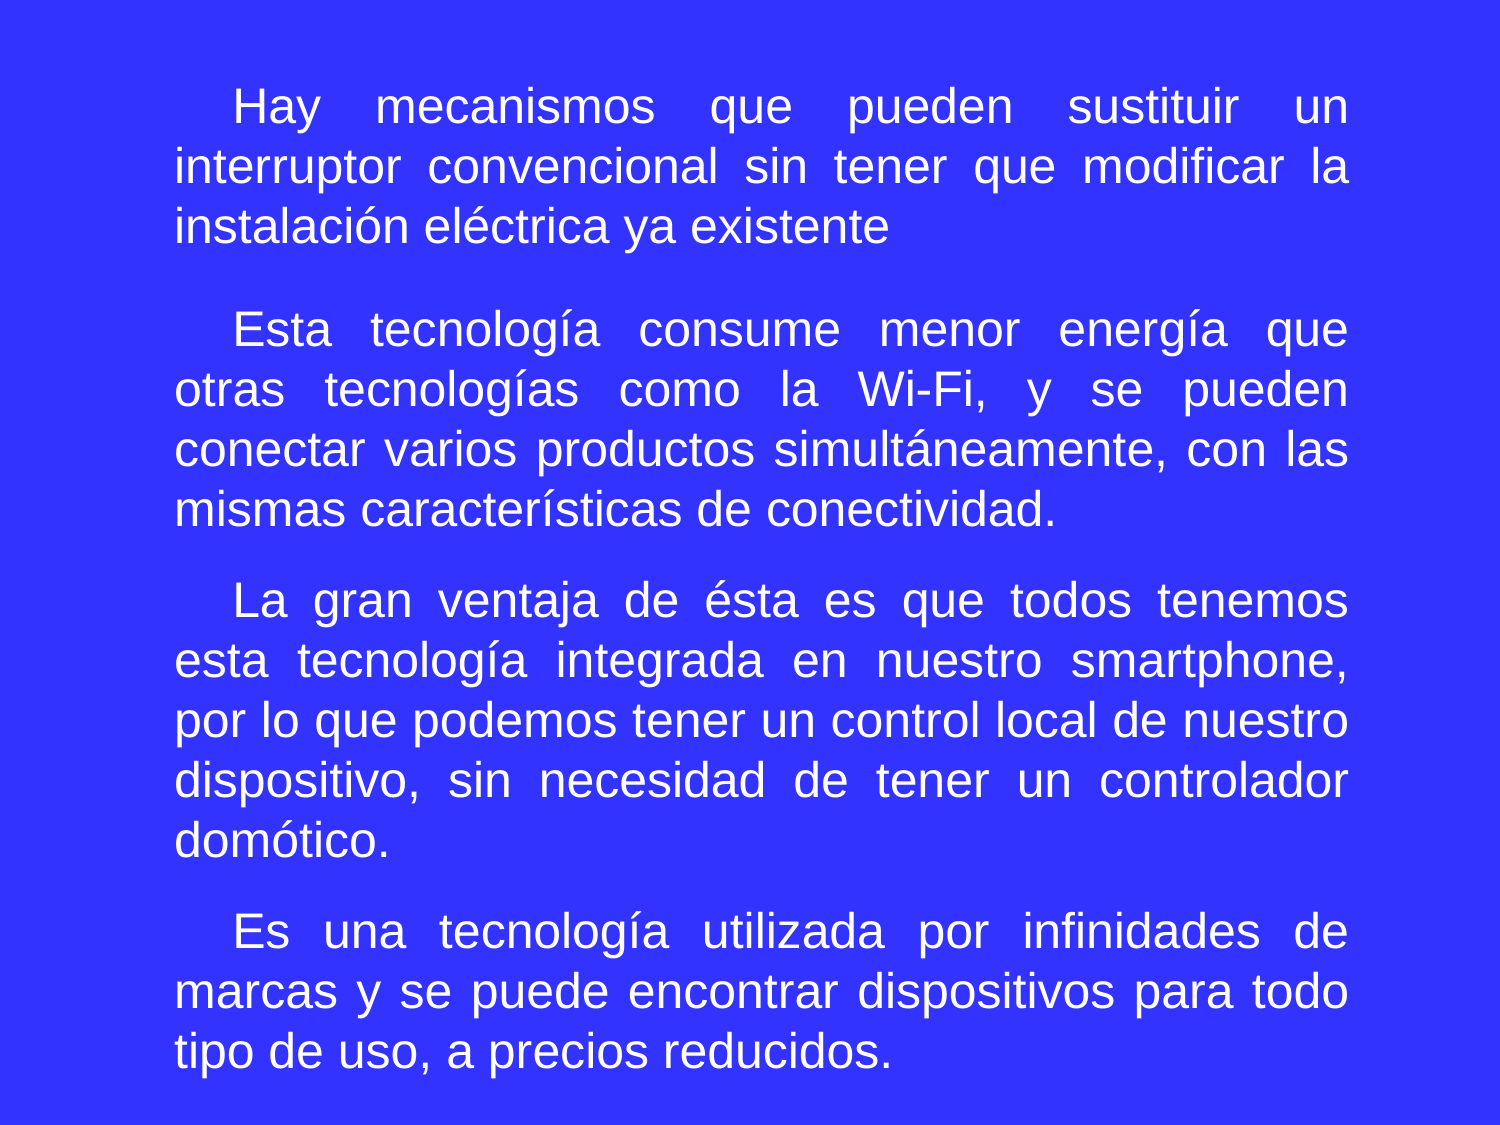

Hay mecanismos que pueden sustituir un interruptor convencional sin tener que modificar la instalación eléctrica ya existente
	Esta tecnología consume menor energía que otras tecnologías como la Wi-Fi, y se pueden conectar varios productos simultáneamente, con las mismas características de conectividad.
	La gran ventaja de ésta es que todos tenemos esta tecnología integrada en nuestro smartphone, por lo que podemos tener un control local de nuestro dispositivo, sin necesidad de tener un controlador domótico.
	Es una tecnología utilizada por infinidades de marcas y se puede encontrar dispositivos para todo tipo de uso, a precios reducidos.